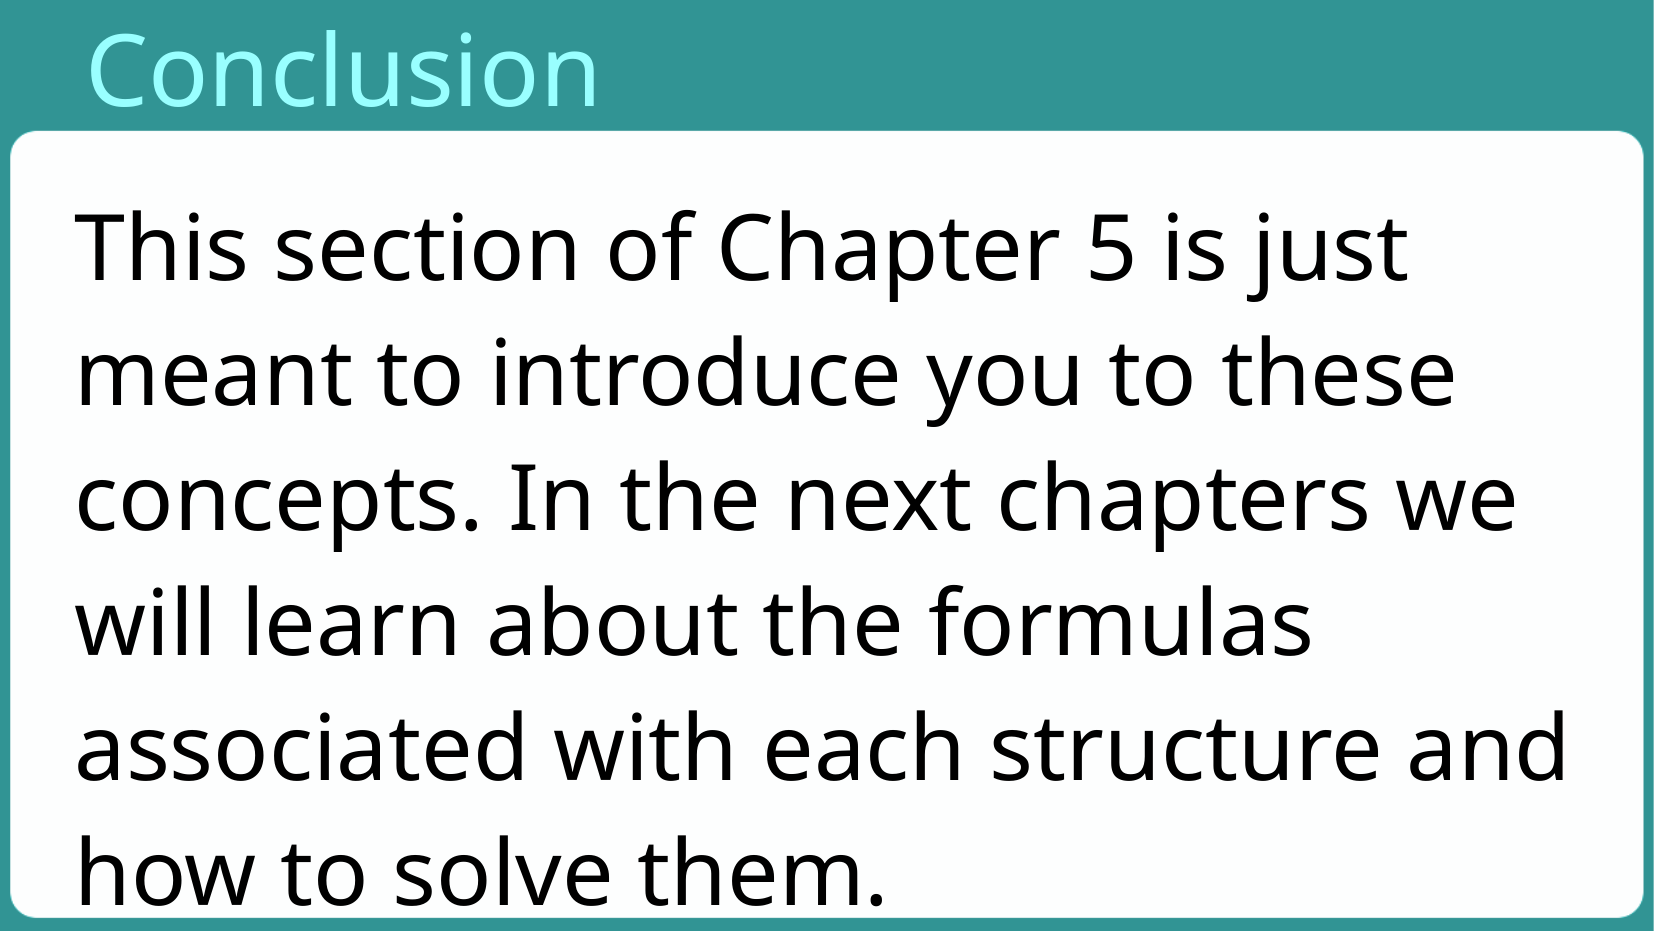

# Conclusion
This section of Chapter 5 is just meant to introduce you to these concepts. In the next chapters we will learn about the formulas associated with each structure and how to solve them.